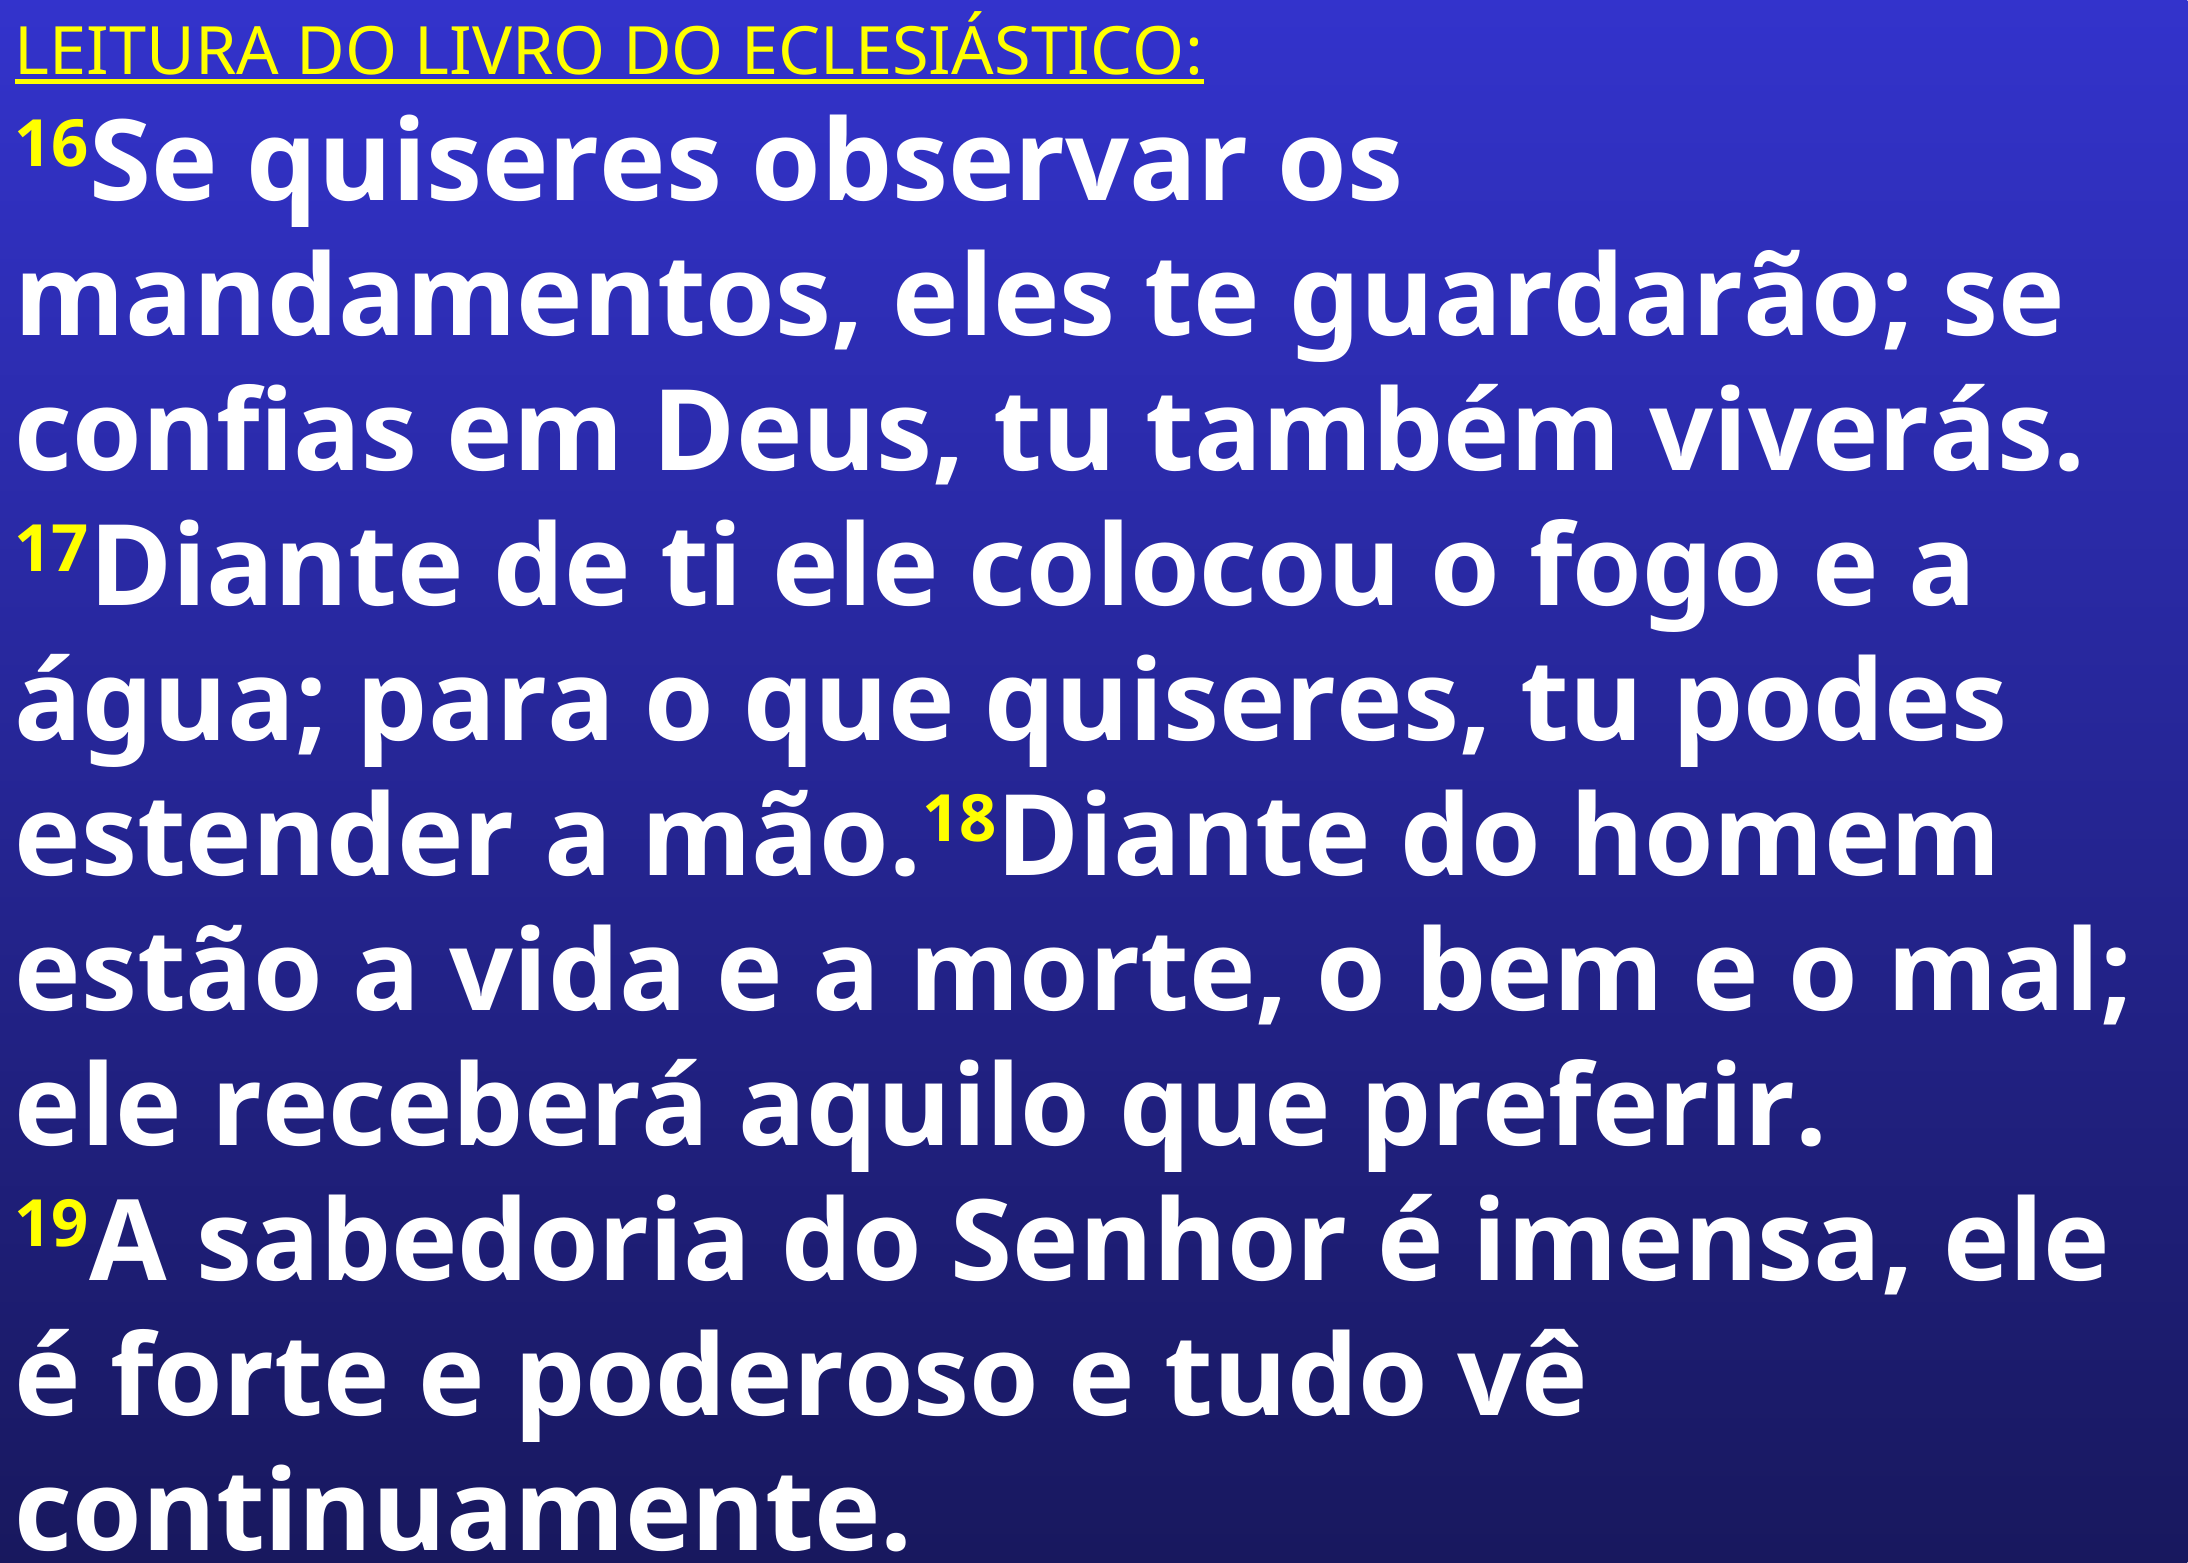

LEITURA DO LIVRO DO ECLESIÁSTICO:
16Se quiseres observar os mandamentos, eles te guardarão; se confias em Deus, tu também viverás.
17Diante de ti ele colocou o fogo e a água; para o que quiseres, tu podes estender a mão.18Diante do homem estão a vida e a morte, o bem e o mal; ele receberá aquilo que preferir.
19A sabedoria do Senhor é imensa, ele é forte e poderoso e tudo vê continuamente.